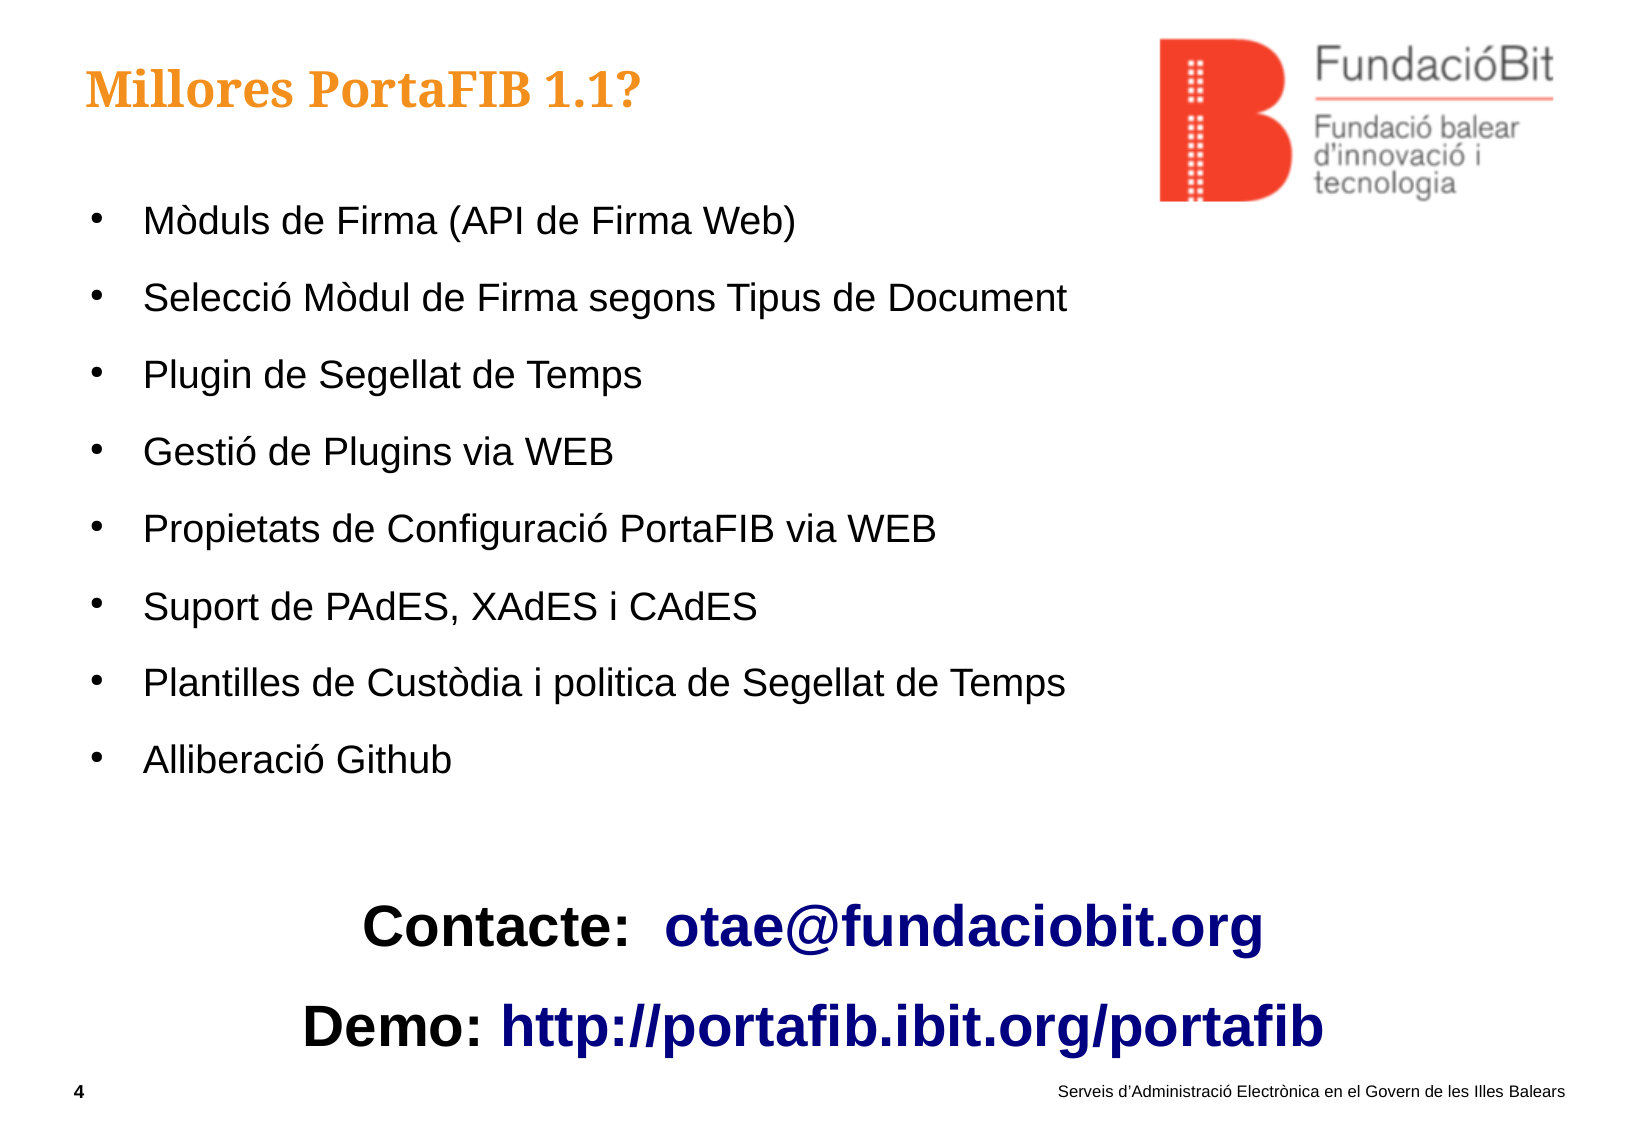

Millores PortaFIB 1.1?
# Mòduls de Firma (API de Firma Web)
Selecció Mòdul de Firma segons Tipus de Document
Plugin de Segellat de Temps
Gestió de Plugins via WEB
Propietats de Configuració PortaFIB via WEB
Suport de PAdES, XAdES i CAdES
Plantilles de Custòdia i politica de Segellat de Temps
Alliberació Github
Contacte: otae@fundaciobit.org
Demo: http://portafib.ibit.org/portafib